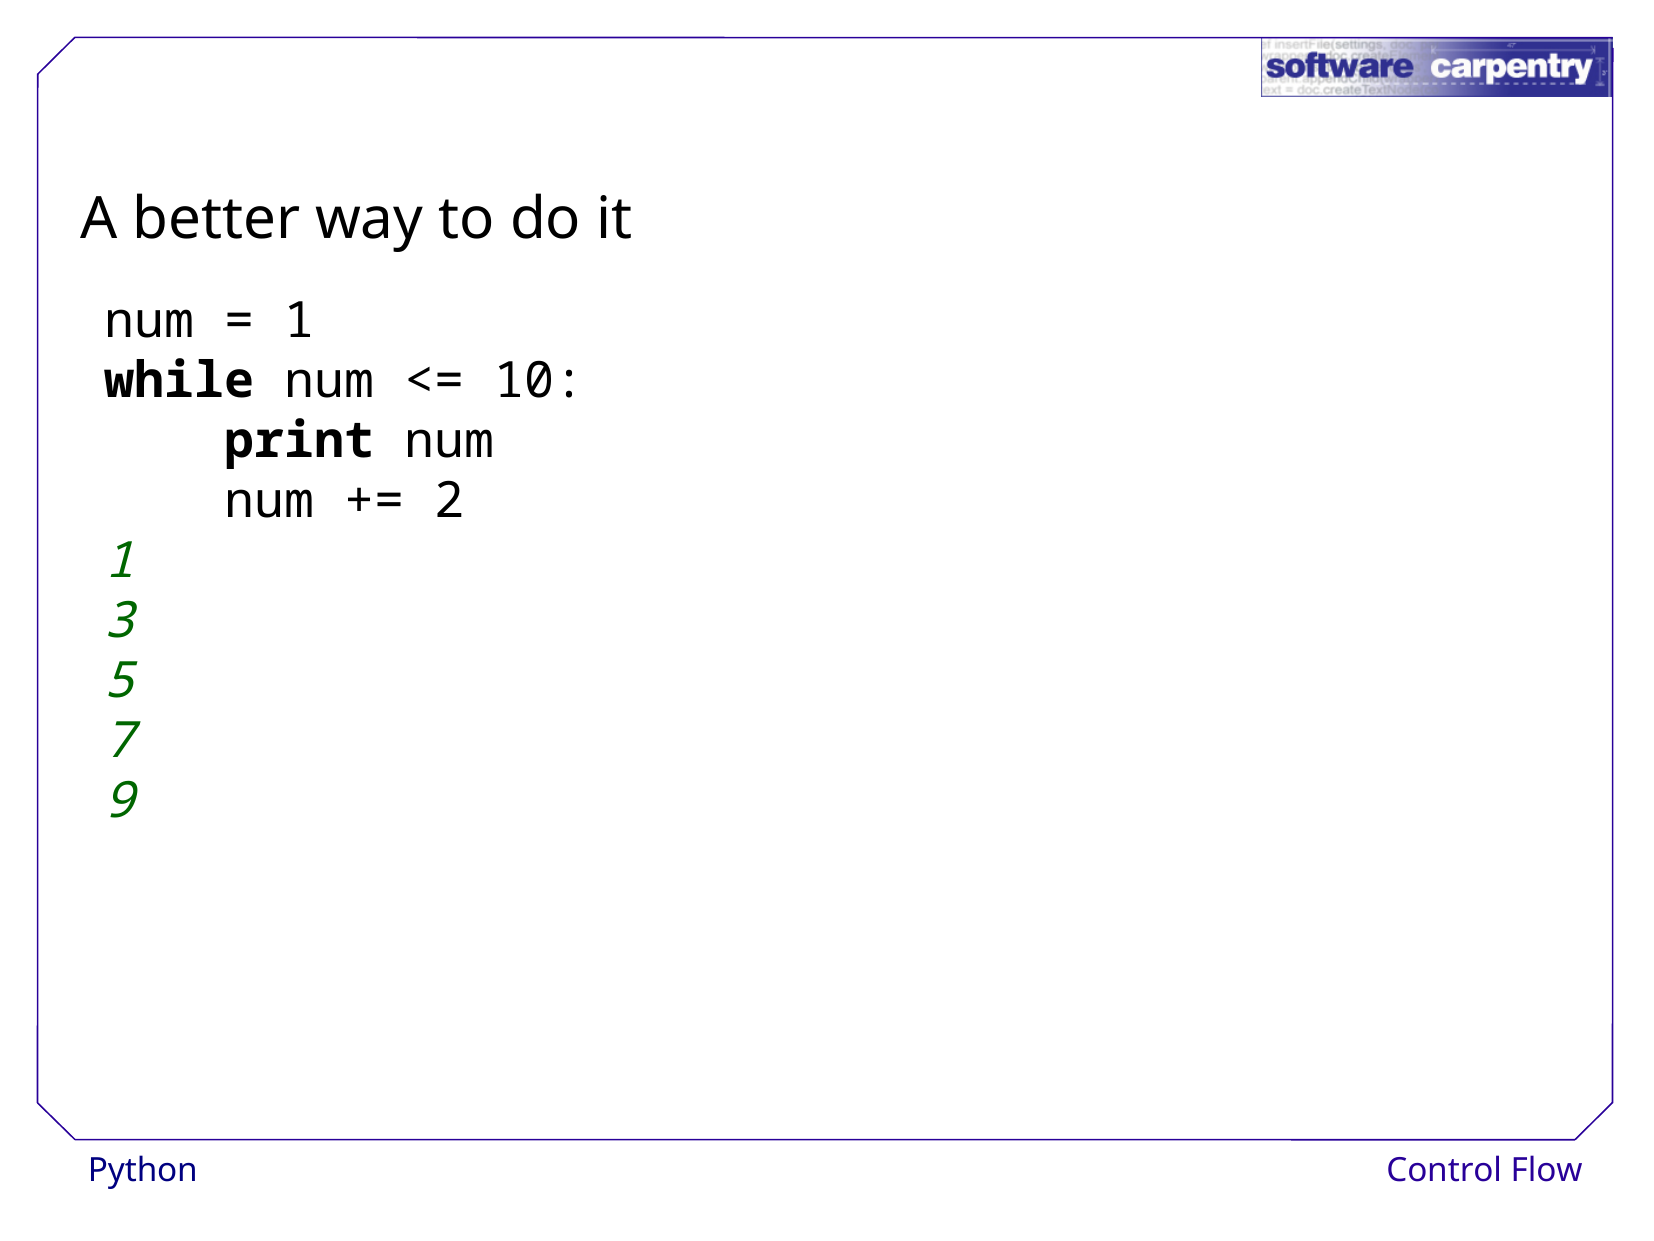

A better way to do it
num = 1
while num <= 10:
 print num
 num += 2
1
3
5
7
9